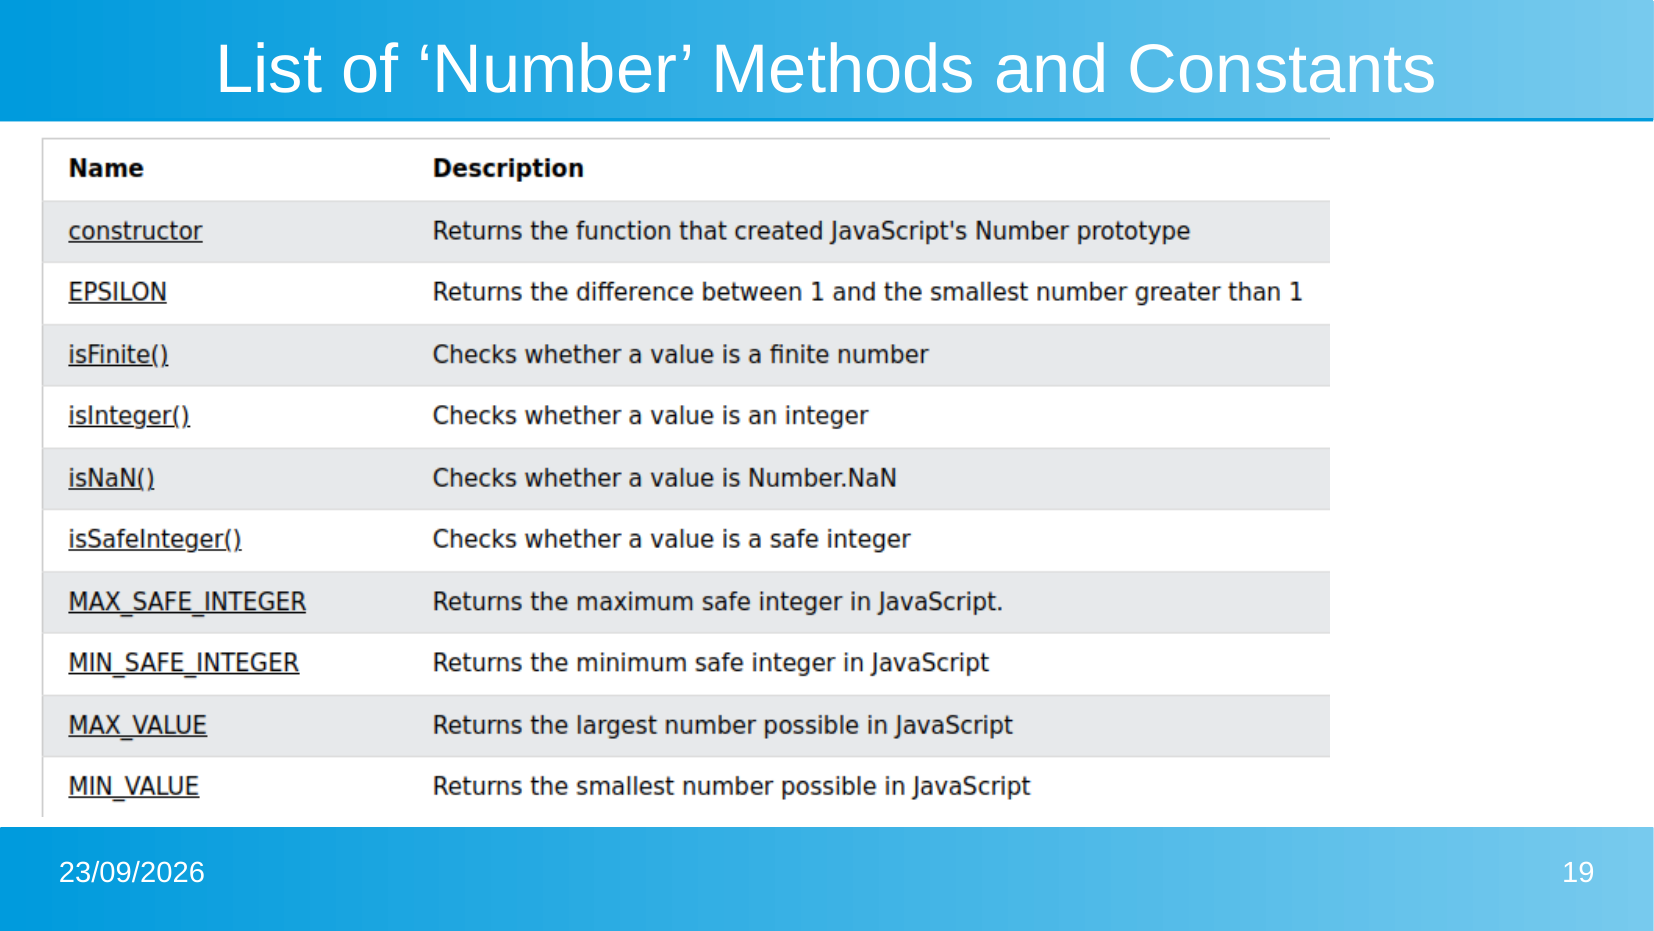

# List of ‘Number’ Methods and Constants
19